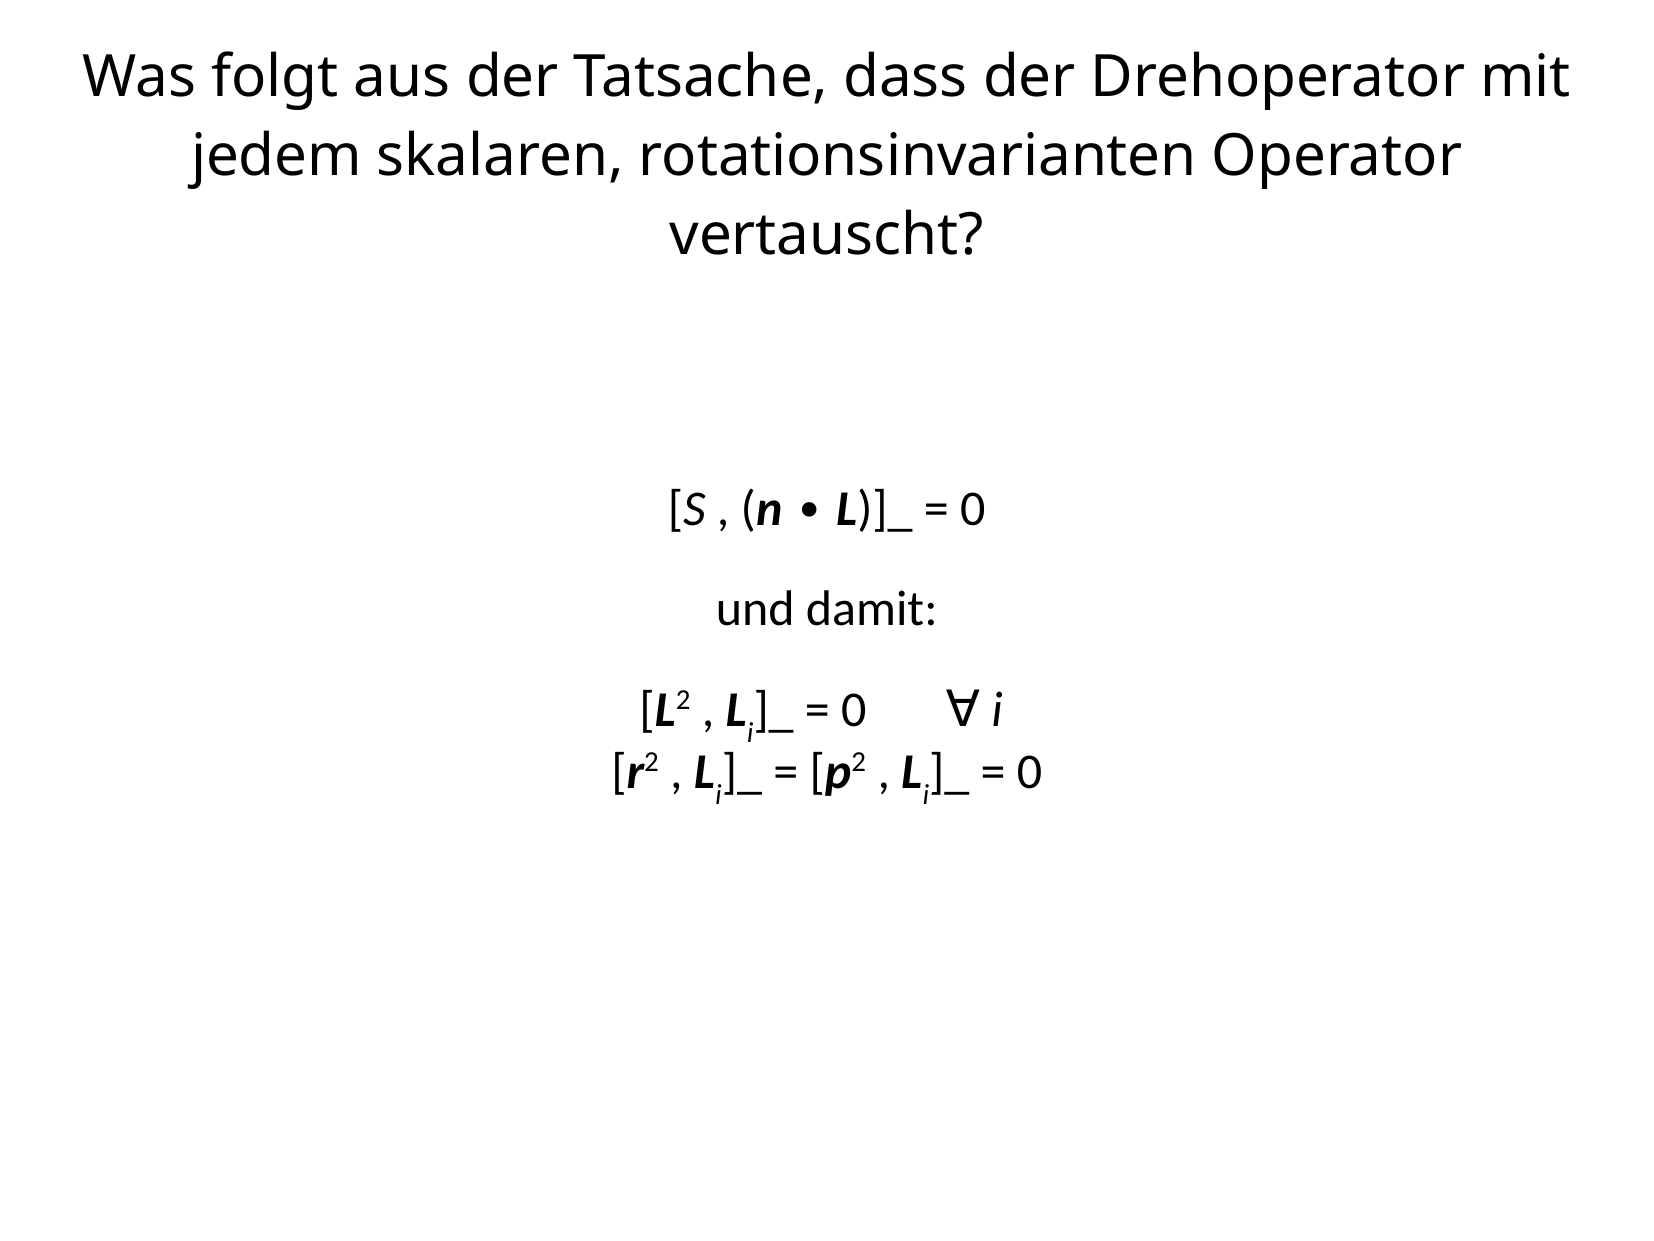

# Was folgt aus der Tatsache, dass der Drehoperator mit jedem skalaren, rotationsinvarianten Operator vertauscht?
[S , (n ∙ L)]_ = 0
und damit:
[L2 , Li]_ = 0 	 ∀ i
[r2 , Li]_ = [p2 , Li]_ = 0